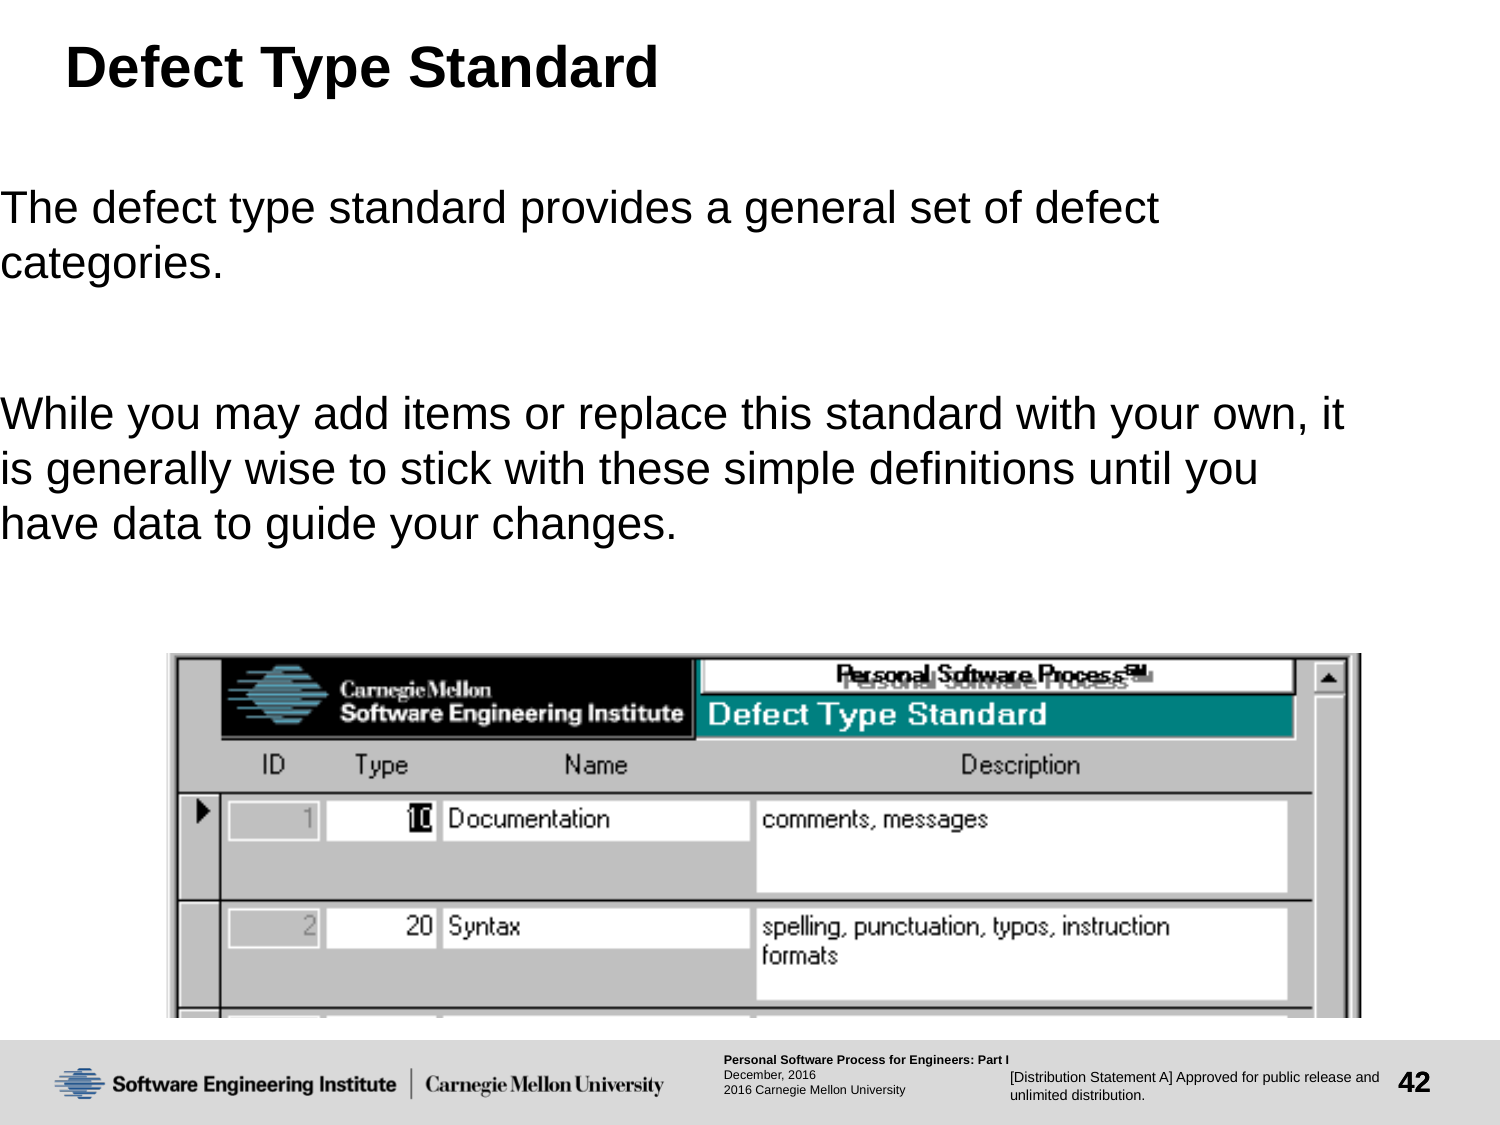

# Defect Type Standard
The defect type standard provides a general set of defect categories.
While you may add items or replace this standard with your own, it is generally wise to stick with these simple definitions until you have data to guide your changes.